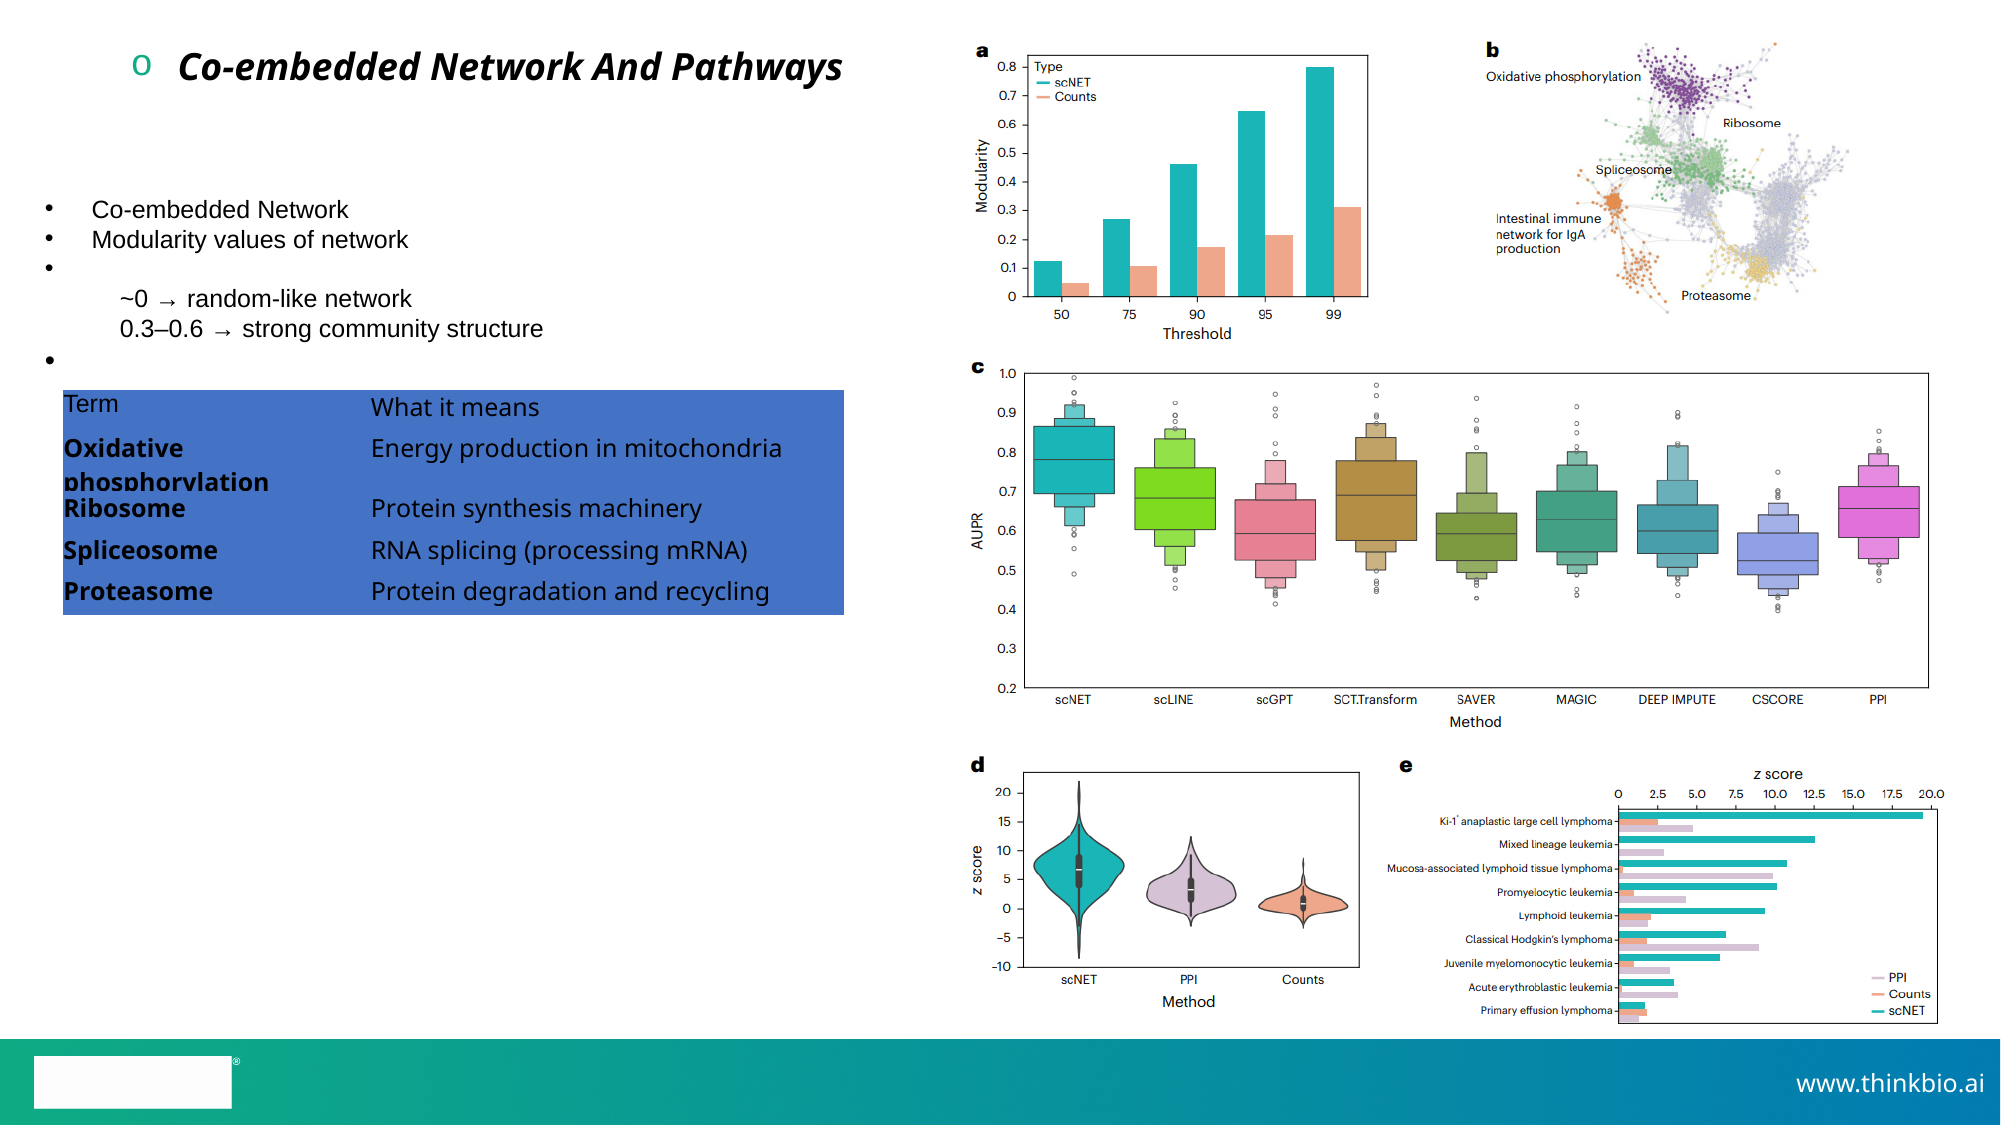

Co-embedded Network And Pathways
Co-embedded Network
Modularity values of network
	~0 → random-like network
	0.3–0.6 → strong community structure
| Term | What it means |
| --- | --- |
| Oxidative phosphorylation | Energy production in mitochondria |
| Ribosome | Protein synthesis machinery |
| Spliceosome | RNA splicing (processing mRNA) |
| Proteasome | Protein degradation and recycling |